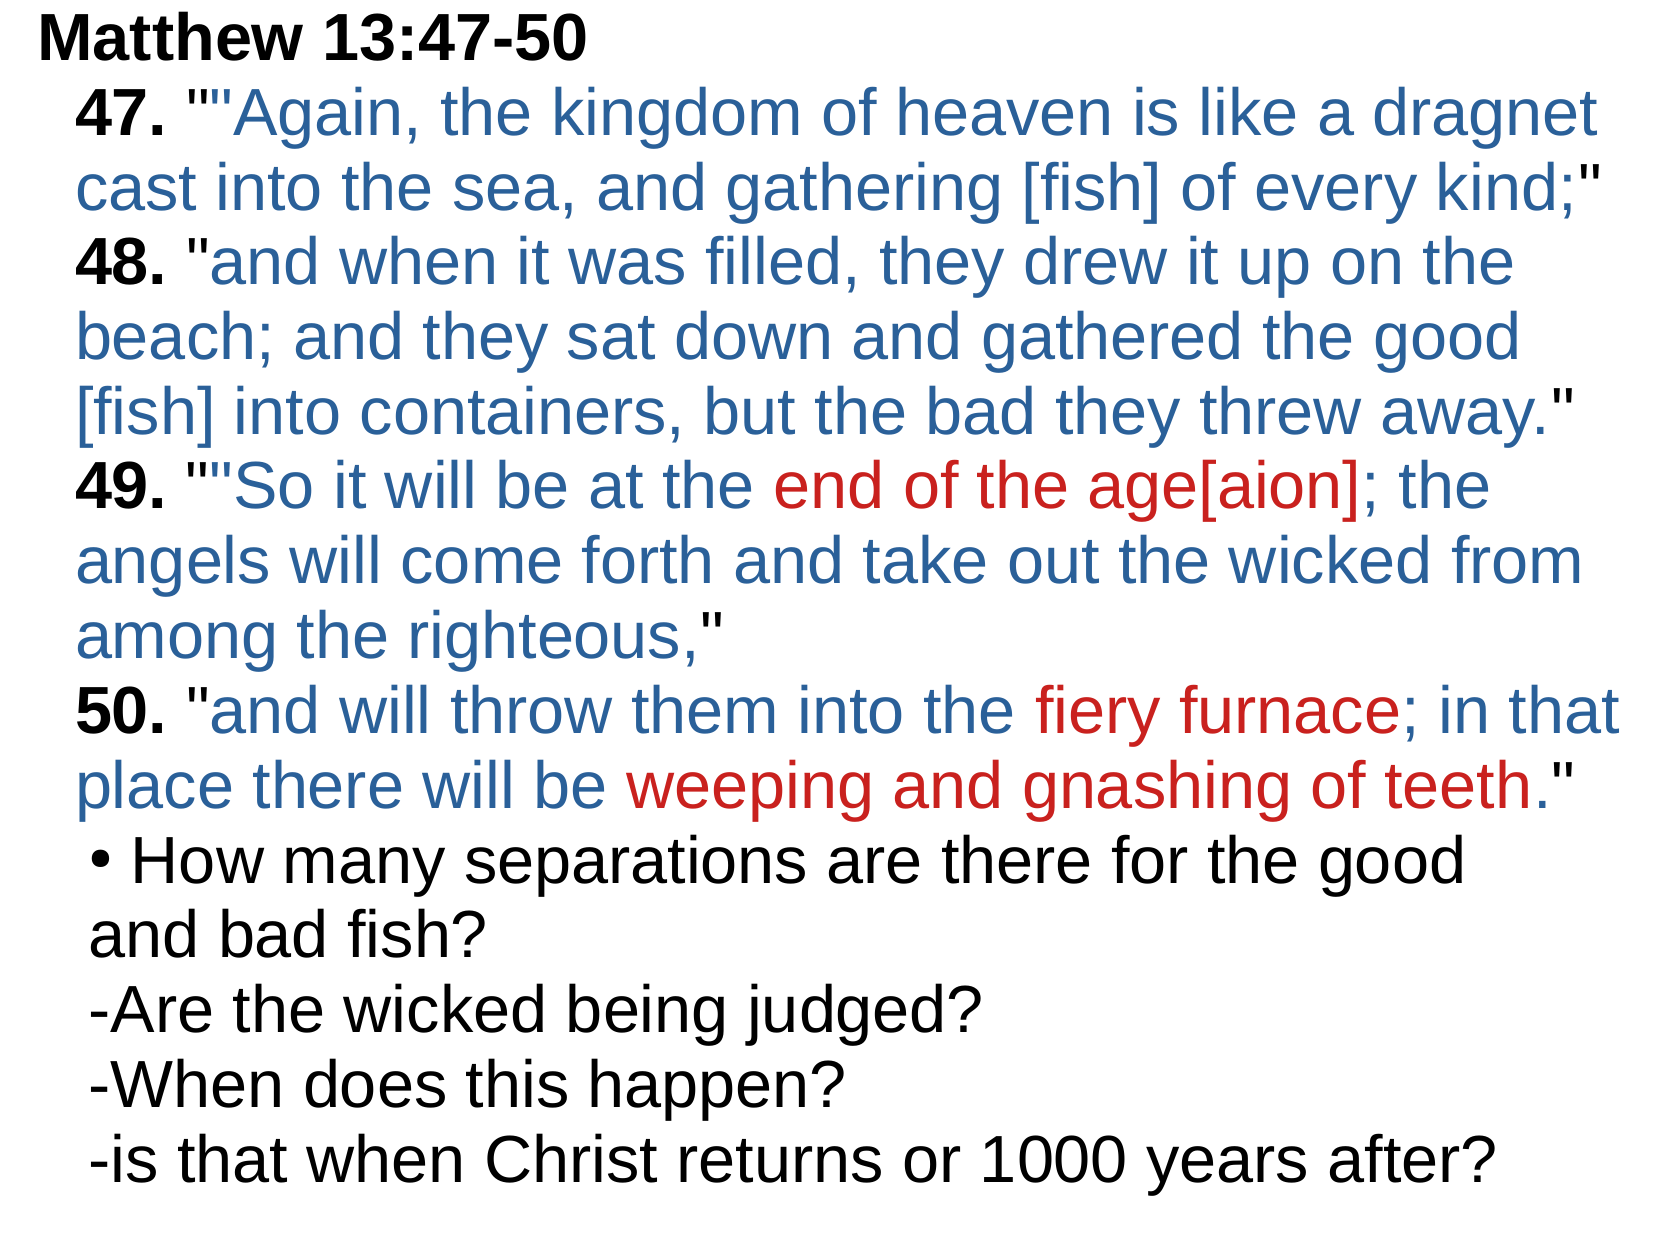

Matthew 13:47-50
47. ""Again, the kingdom of heaven is like a dragnet cast into the sea, and gathering [fish] of every kind;"
48. "and when it was filled, they drew it up on the beach; and they sat down and gathered the good [fish] into containers, but the bad they threw away."
49. ""So it will be at the end of the age[aion]; the angels will come forth and take out the wicked from among the righteous,"
50. "and will throw them into the fiery furnace; in that place there will be weeping and gnashing of teeth."
# How many separations are there for the good and bad fish? -Are the wicked being judged? -When does this happen? -is that when Christ returns or 1000 years after?